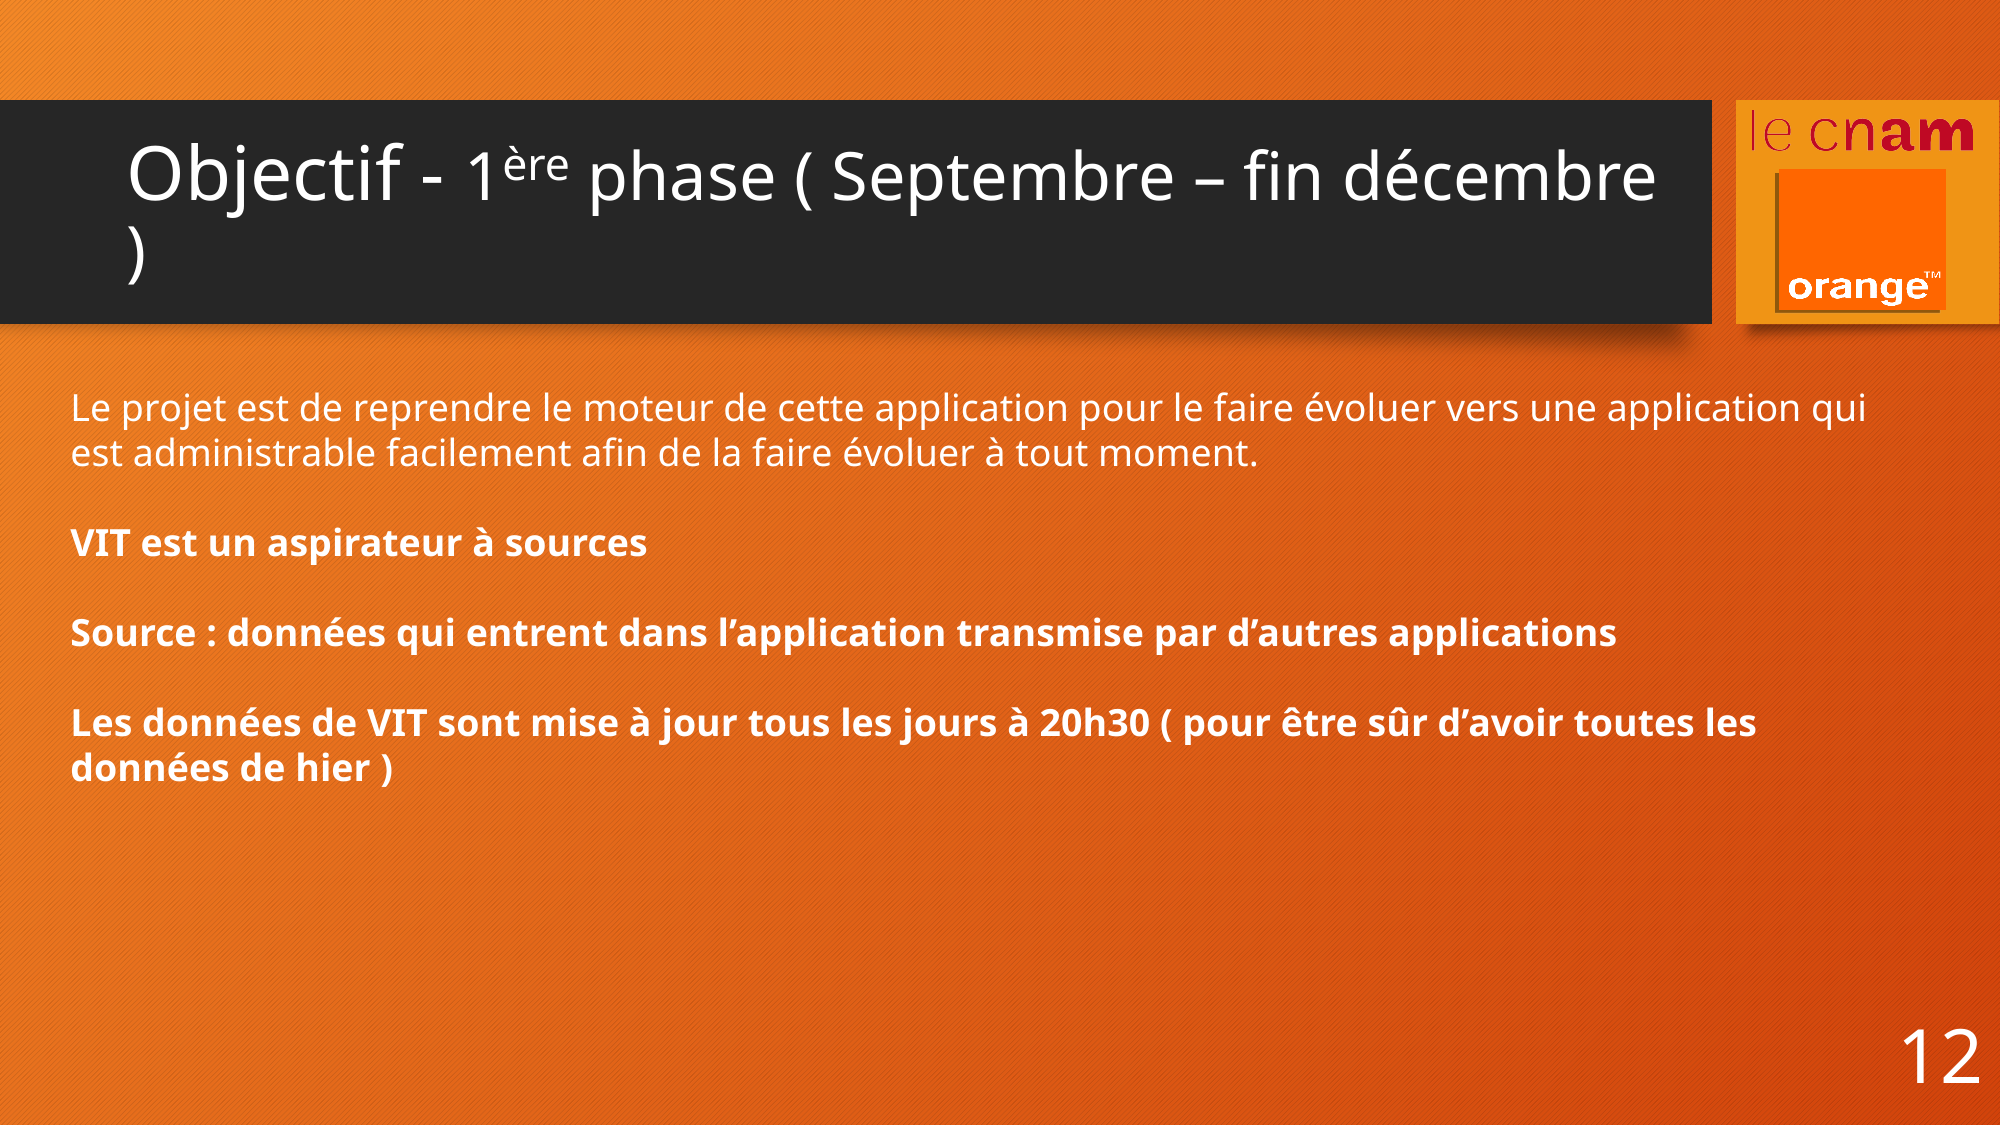

# Objectif - 1ère phase ( Septembre – fin décembre )
Le projet est de reprendre le moteur de cette application pour le faire évoluer vers une application qui est administrable facilement afin de la faire évoluer à tout moment.
VIT est un aspirateur à sources
Source : données qui entrent dans l’application transmise par d’autres applications
Les données de VIT sont mise à jour tous les jours à 20h30 ( pour être sûr d’avoir toutes les données de hier )